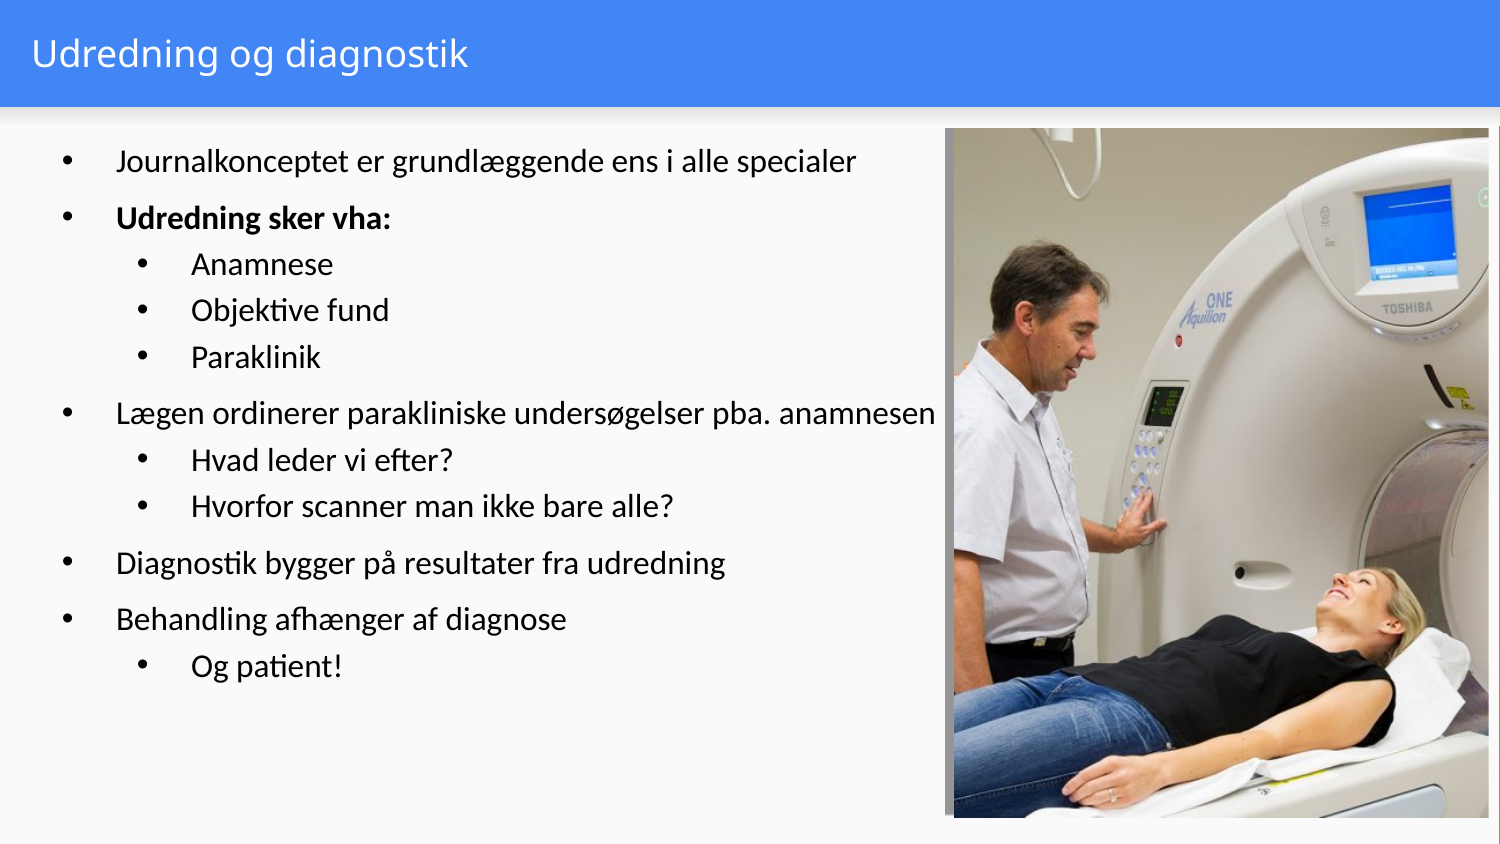

# Udredning og diagnostik
Journalkonceptet er grundlæggende ens i alle specialer
Udredning sker vha:
Anamnese
Objektive fund
Paraklinik
Lægen ordinerer parakliniske undersøgelser pba. anamnesen
Hvad leder vi efter?
Hvorfor scanner man ikke bare alle?
Diagnostik bygger på resultater fra udredning
Behandling afhænger af diagnose
Og patient!